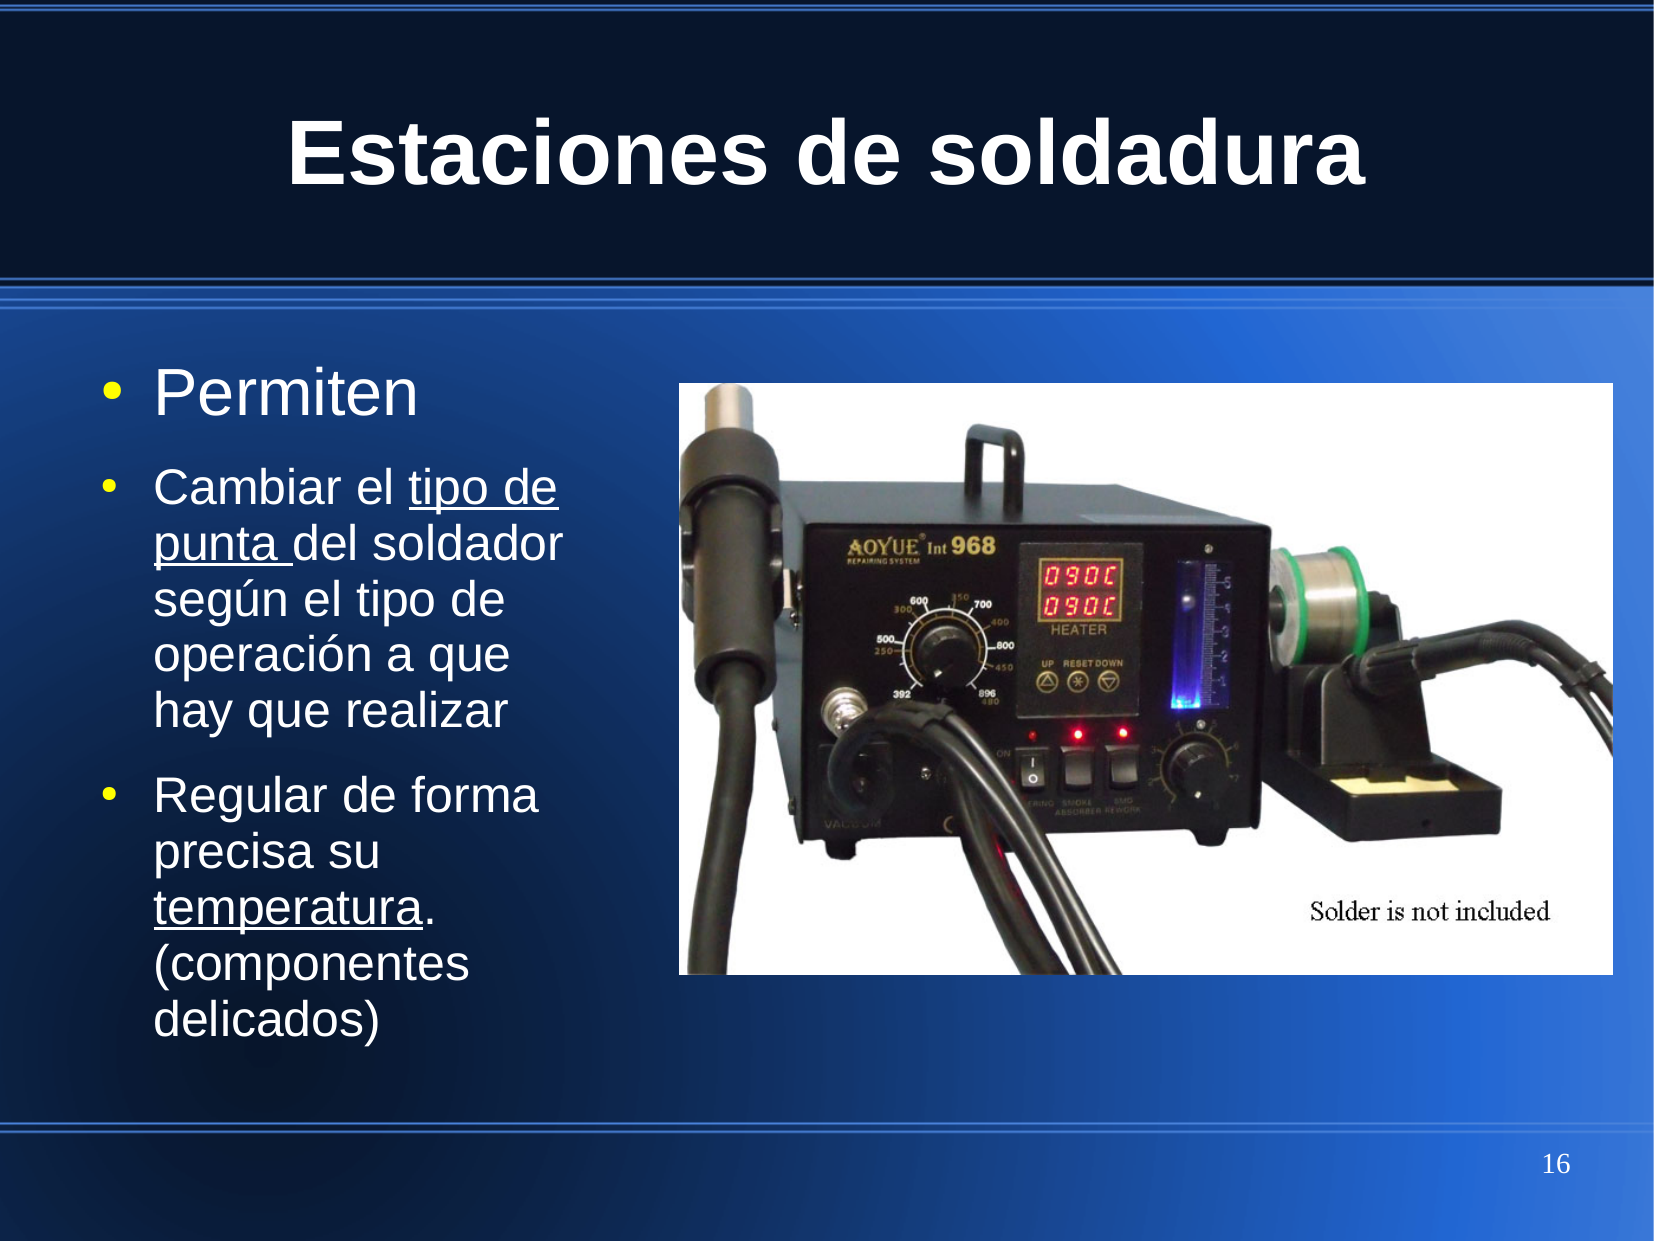

# Estaciones de soldadura
Permiten
Cambiar el tipo de punta del soldador según el tipo de operación a que hay que realizar
Regular de forma precisa su temperatura. (componentes delicados)
16